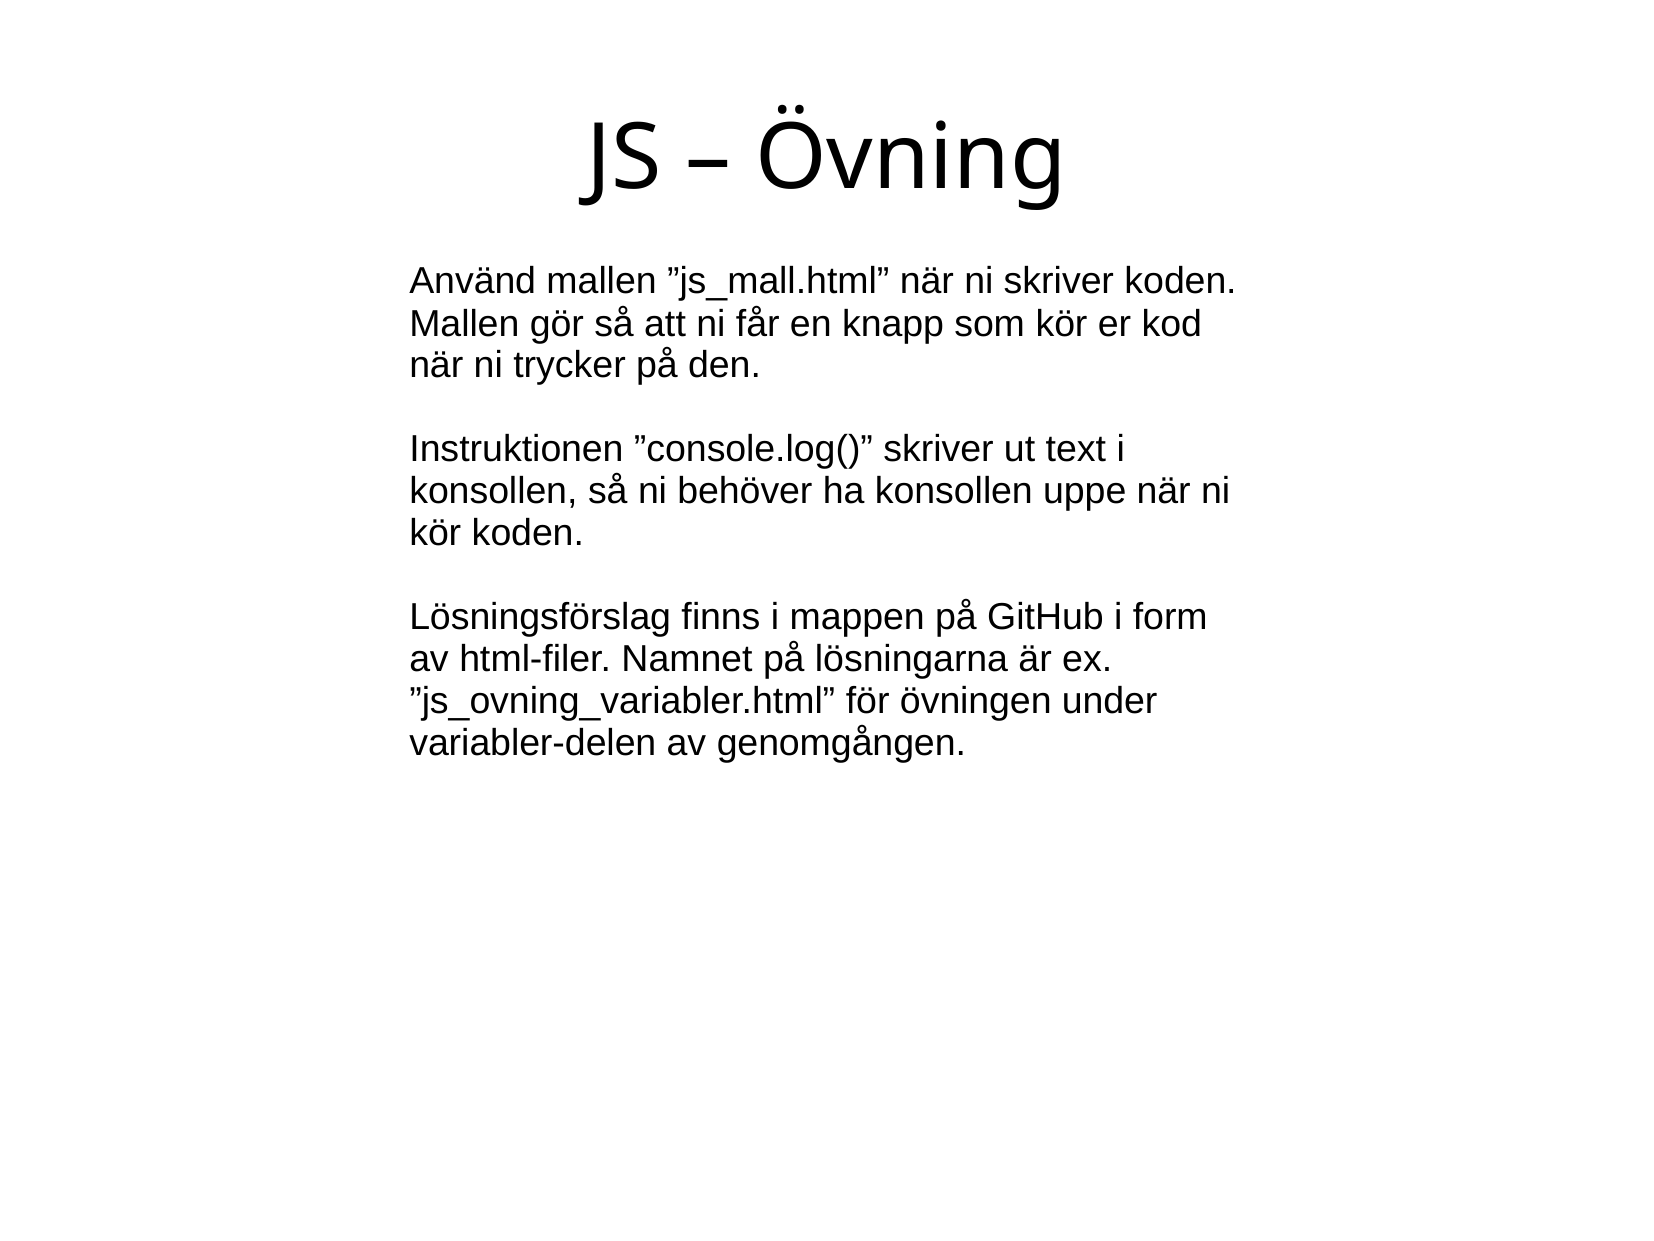

# JS – Övning
Använd mallen ”js_mall.html” när ni skriver koden. Mallen gör så att ni får en knapp som kör er kod när ni trycker på den.
Instruktionen ”console.log()” skriver ut text i konsollen, så ni behöver ha konsollen uppe när ni kör koden.
Lösningsförslag finns i mappen på GitHub i form av html-filer. Namnet på lösningarna är ex. ”js_ovning_variabler.html” för övningen under variabler-delen av genomgången.